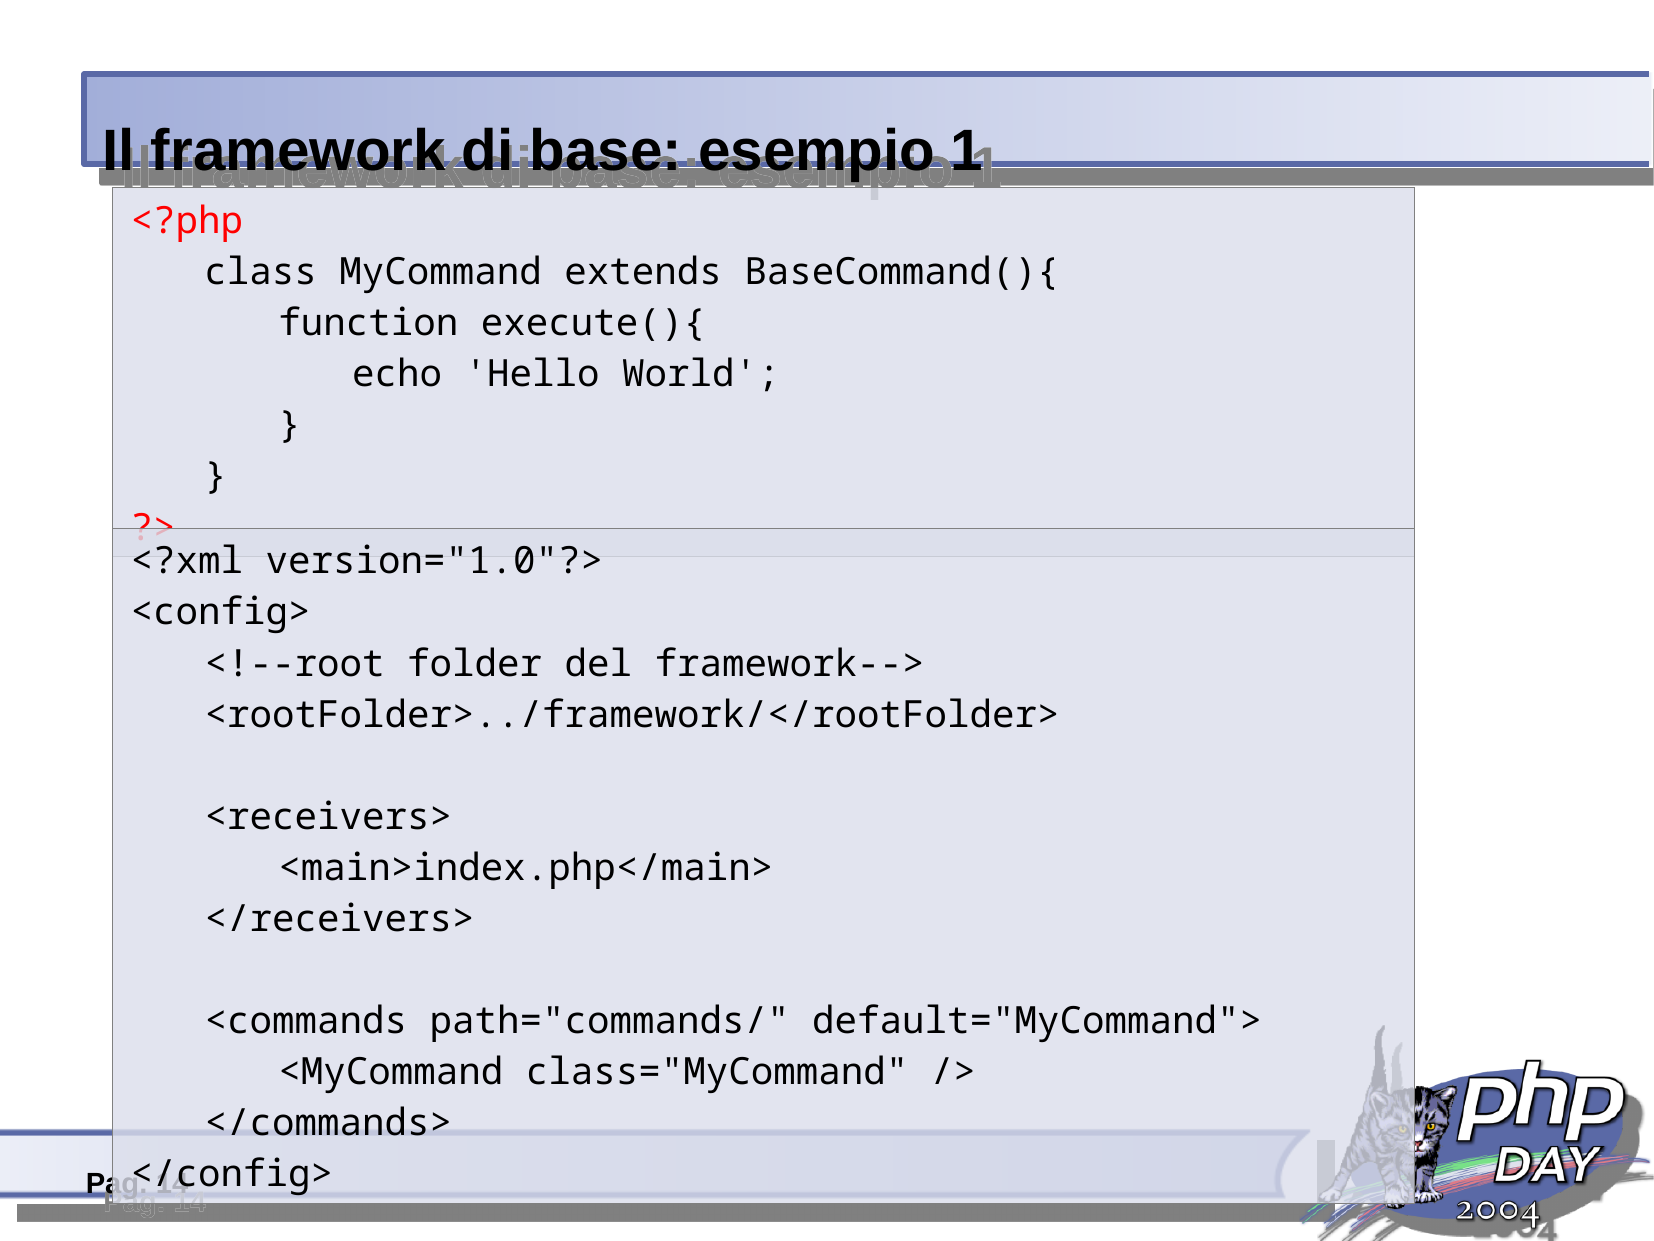

Il framework di base: esempio 1
<?php
	class MyCommand extends BaseCommand(){
		function execute(){
			echo 'Hello World';
		}
	}
?>
<?xml version="1.0"?>
<config>
	<!--root folder del framework-->
	<rootFolder>../framework/</rootFolder>
	<receivers>
		<main>index.php</main>
	</receivers>
	<commands path="commands/" default="MyCommand">
		<MyCommand class="MyCommand" />
	</commands>
</config>